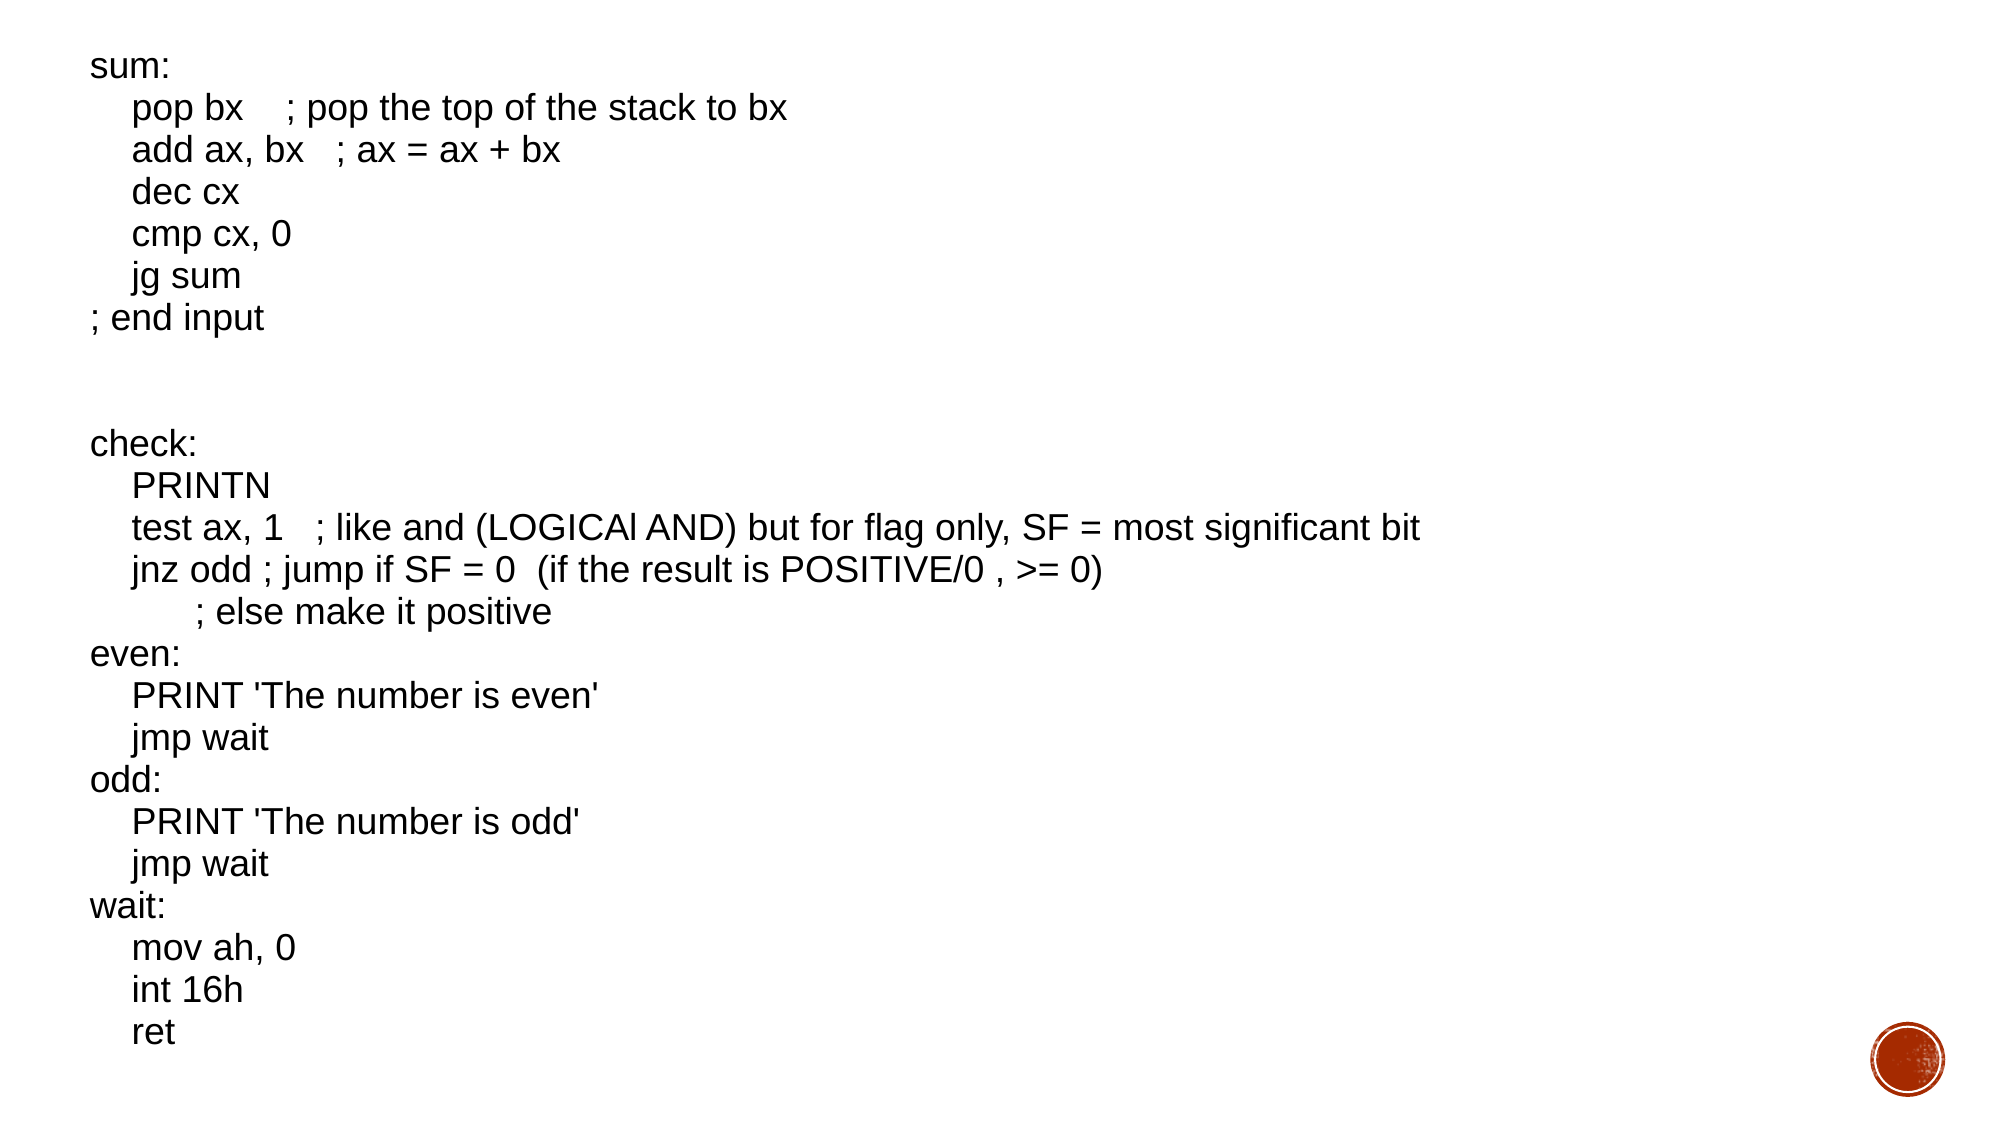

sum:
 pop bx ; pop the top of the stack to bx
 add ax, bx ; ax = ax + bx
 dec cx
 cmp cx, 0
 jg sum
; end input
check:
 PRINTN
 test ax, 1 ; like and (LOGICAl AND) but for flag only, SF = most significant bit
 jnz odd ; jump if SF = 0 (if the result is POSITIVE/0 , >= 0)
 ; else make it positive
even:
 PRINT 'The number is even'
 jmp wait
odd:
 PRINT 'The number is odd'
 jmp wait
wait:
 mov ah, 0
 int 16h
 ret